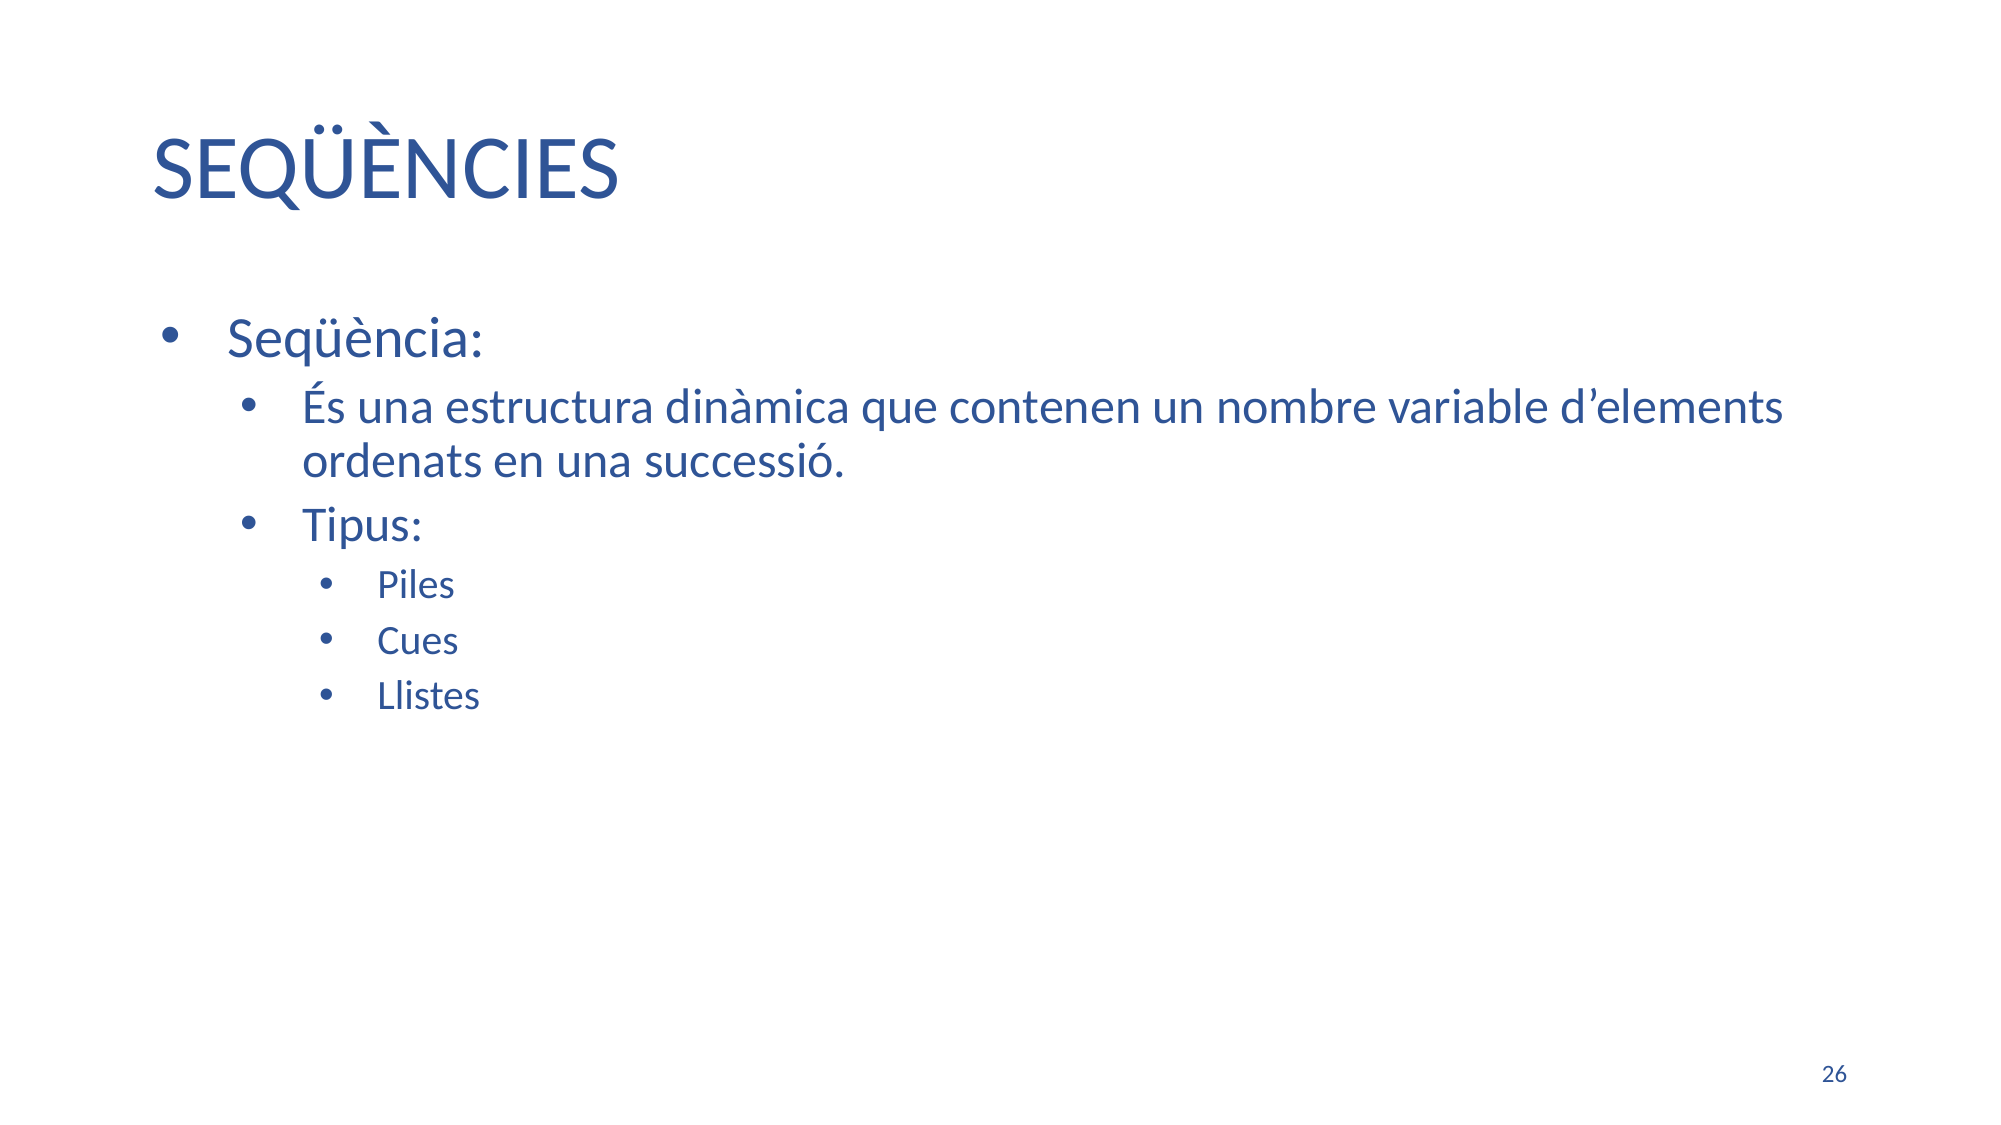

# SEQÜÈNCIES
Seqüència:
És una estructura dinàmica que contenen un nombre variable d’elements ordenats en una successió.
Tipus:
Piles
Cues
Llistes